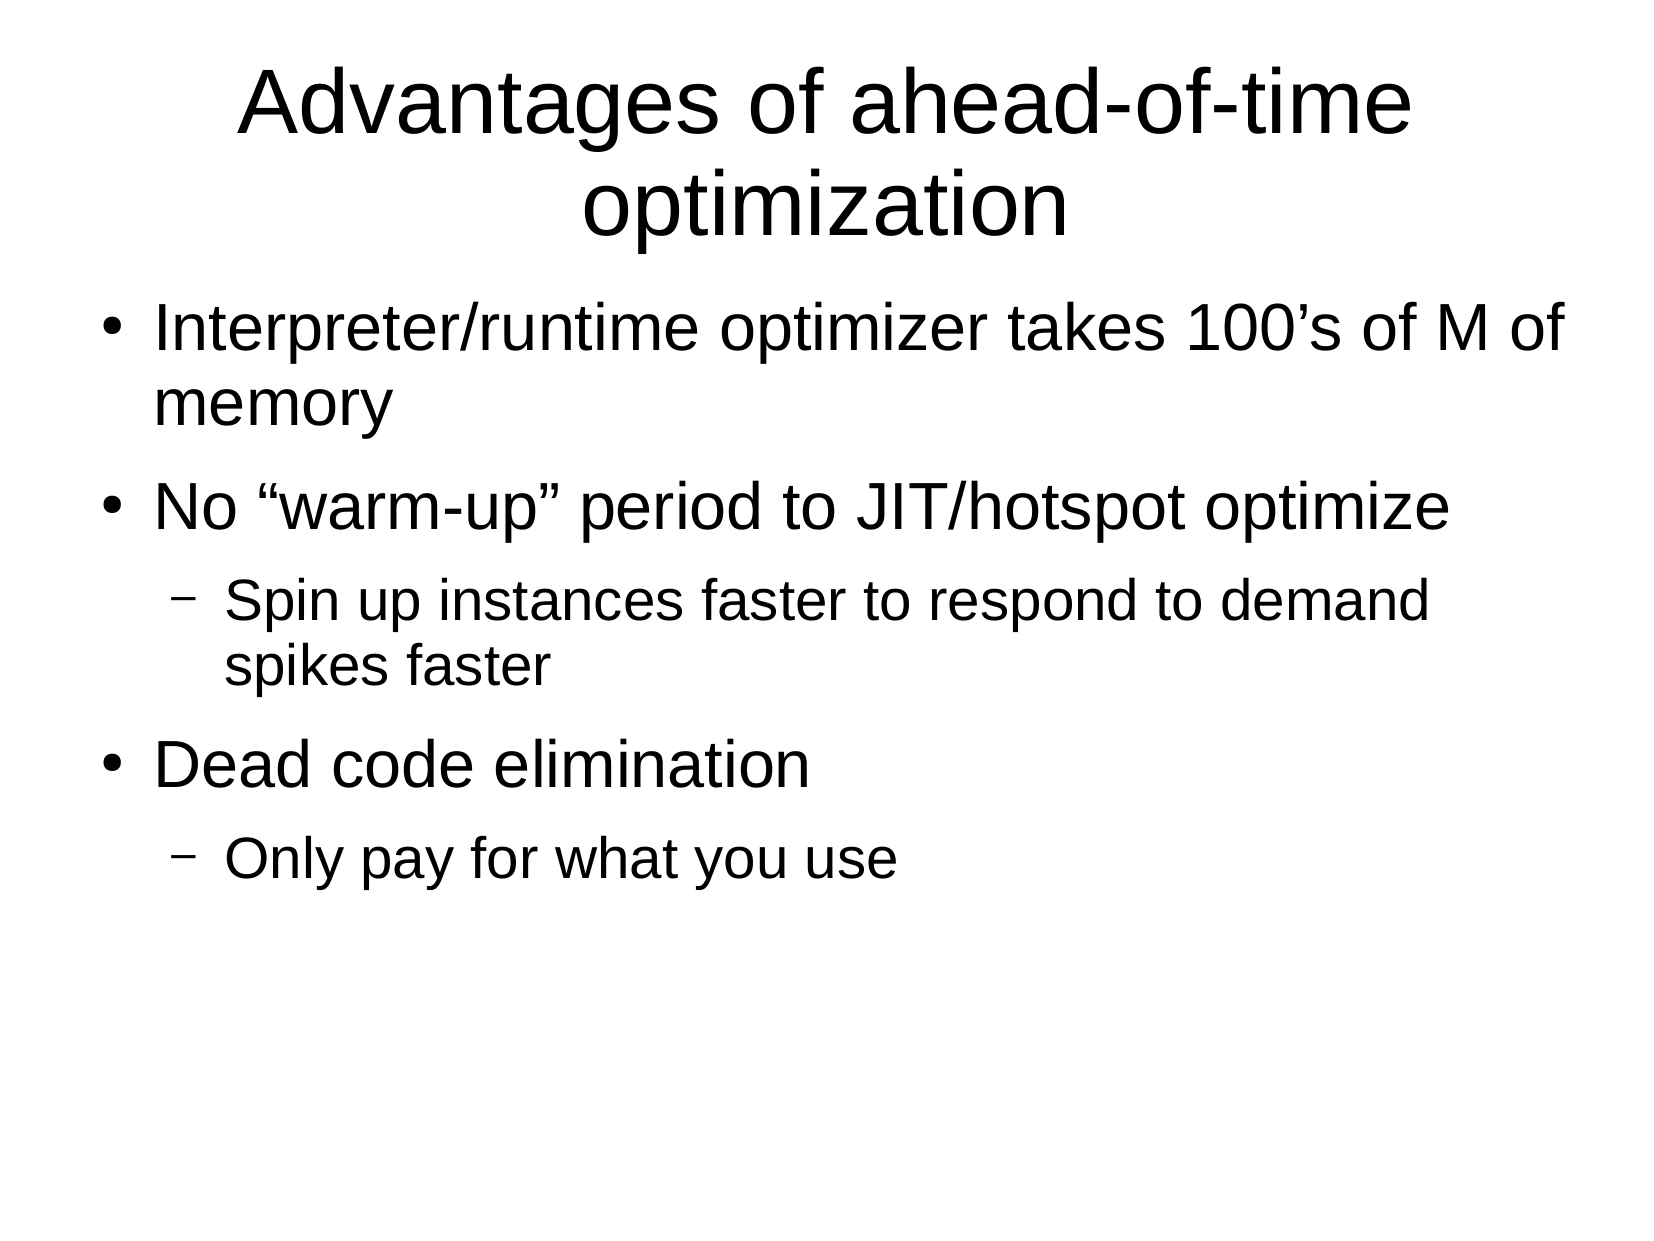

# Advantages of ahead-of-time optimization
Interpreter/runtime optimizer takes 100’s of M of memory
No “warm-up” period to JIT/hotspot optimize
Spin up instances faster to respond to demand spikes faster
Dead code elimination
Only pay for what you use